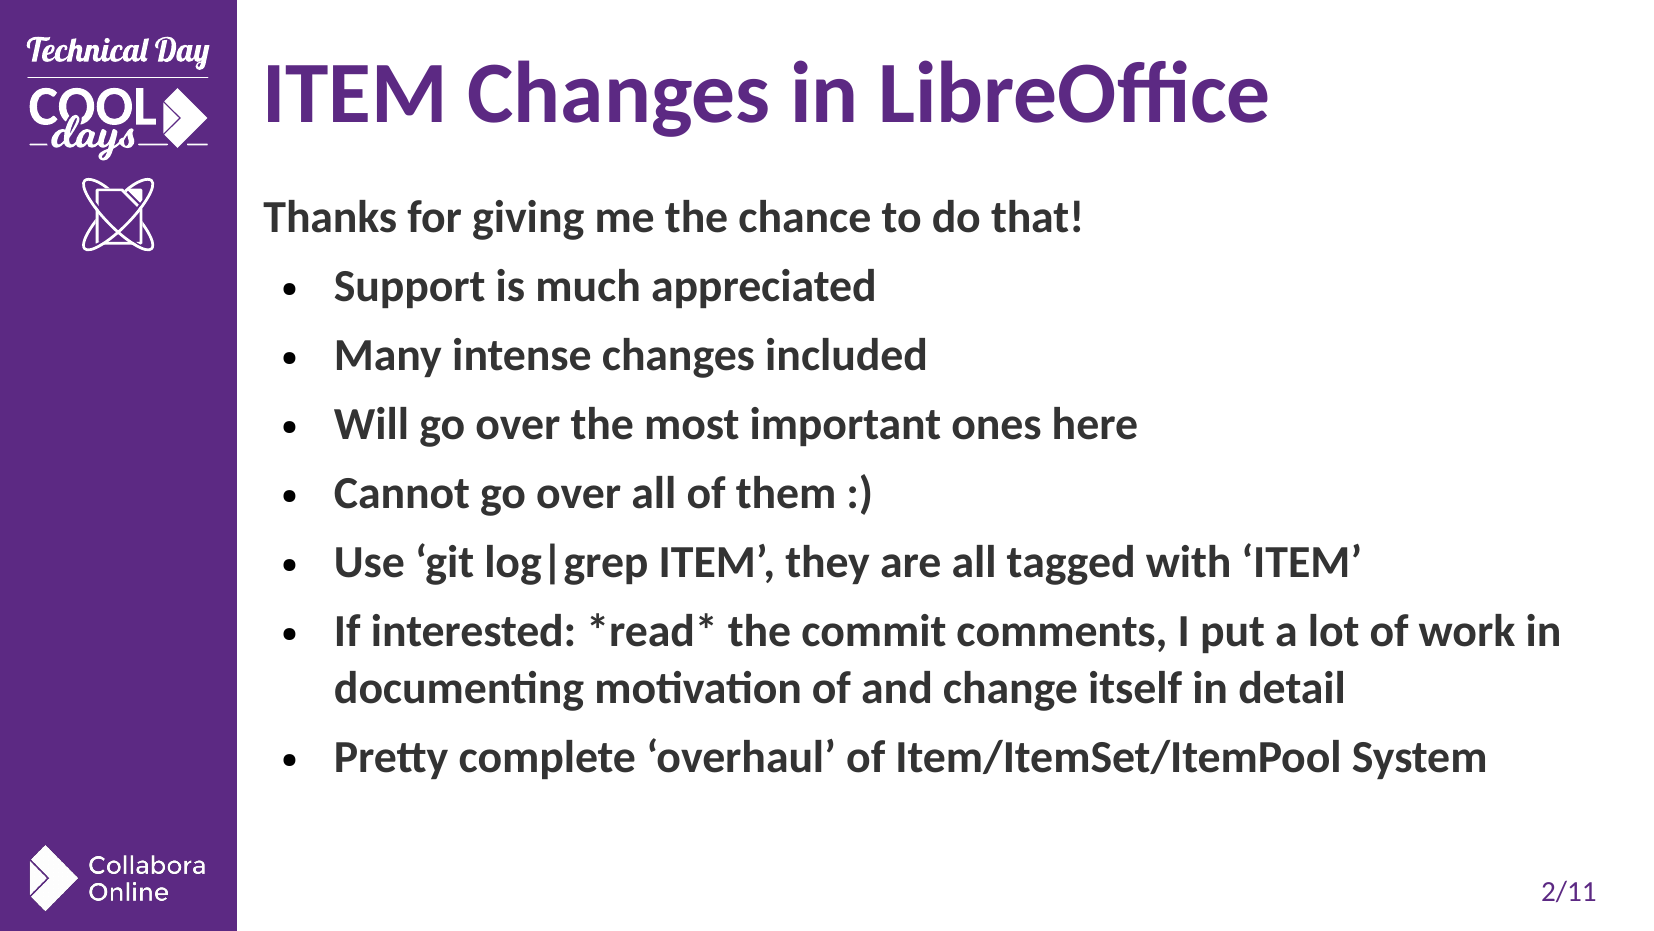

# ITEM Changes in LibreOffice
Thanks for giving me the chance to do that!
Support is much appreciated
Many intense changes included
Will go over the most important ones here
Cannot go over all of them :)
Use ‘git log|grep ITEM’, they are all tagged with ‘ITEM’
If interested: *read* the commit comments, I put a lot of work in documenting motivation of and change itself in detail
Pretty complete ‘overhaul’ of Item/ItemSet/ItemPool System
2